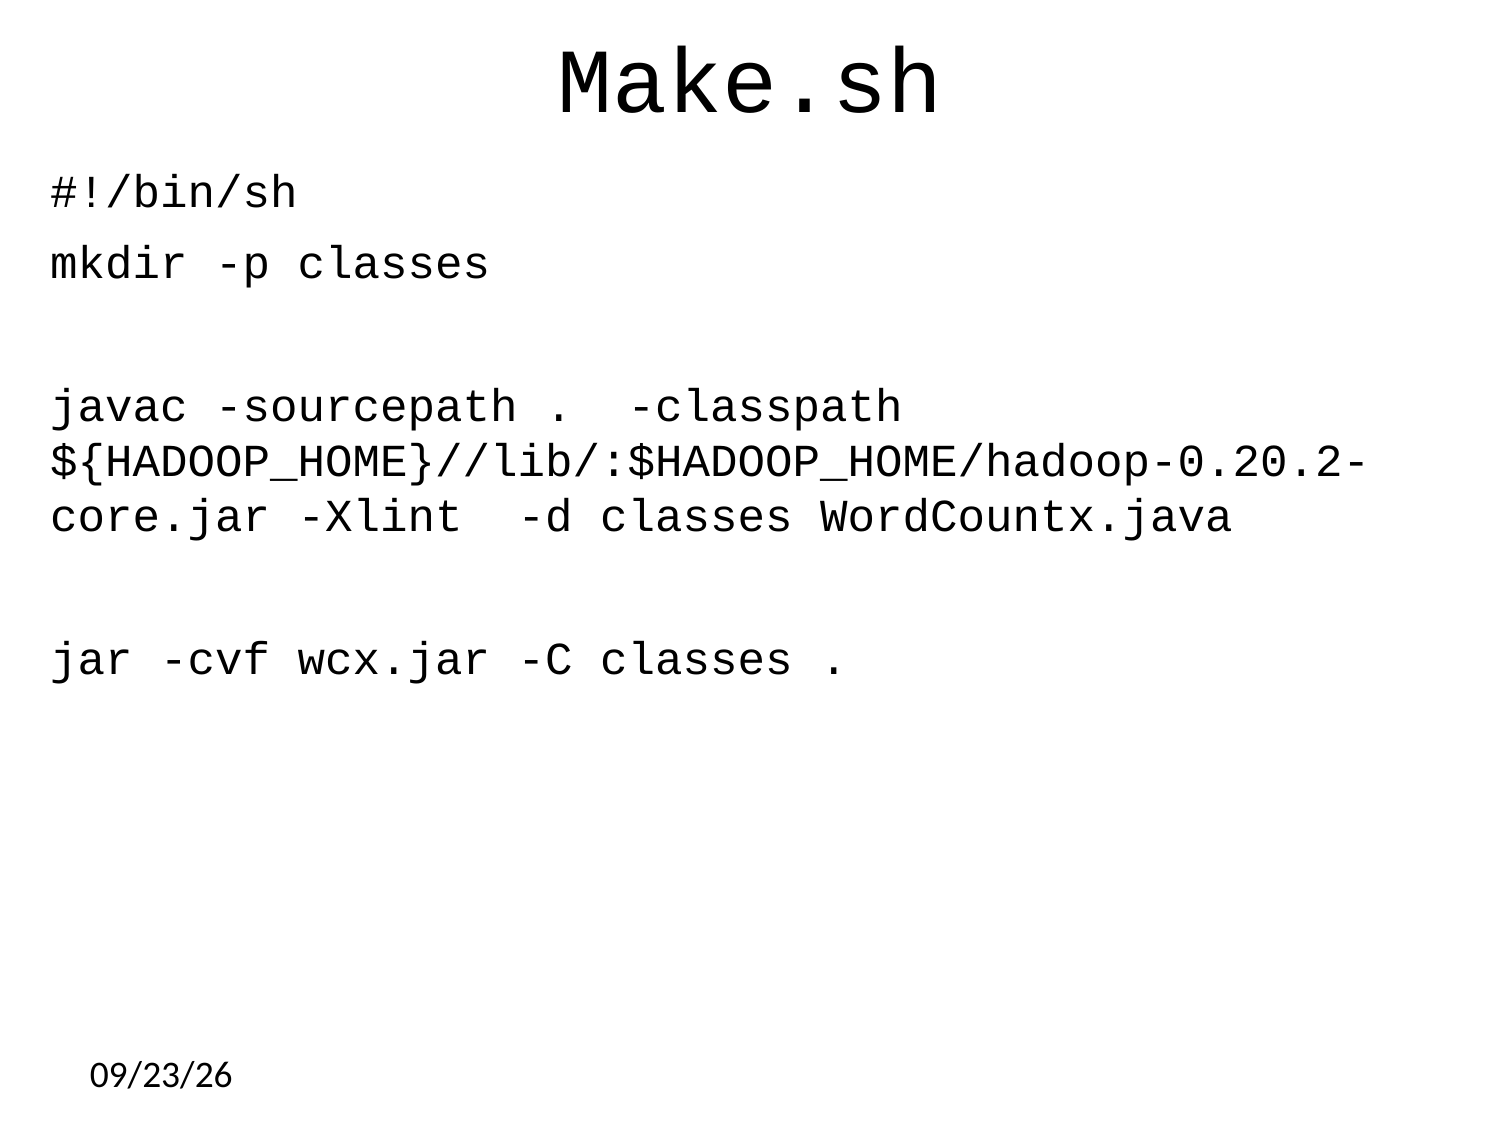

# Make.sh
#!/bin/sh
mkdir -p classes
javac -sourcepath . -classpath ${HADOOP_HOME}//lib/:$HADOOP_HOME/hadoop-0.20.2-core.jar -Xlint -d classes WordCountx.java
jar -cvf wcx.jar -C classes .